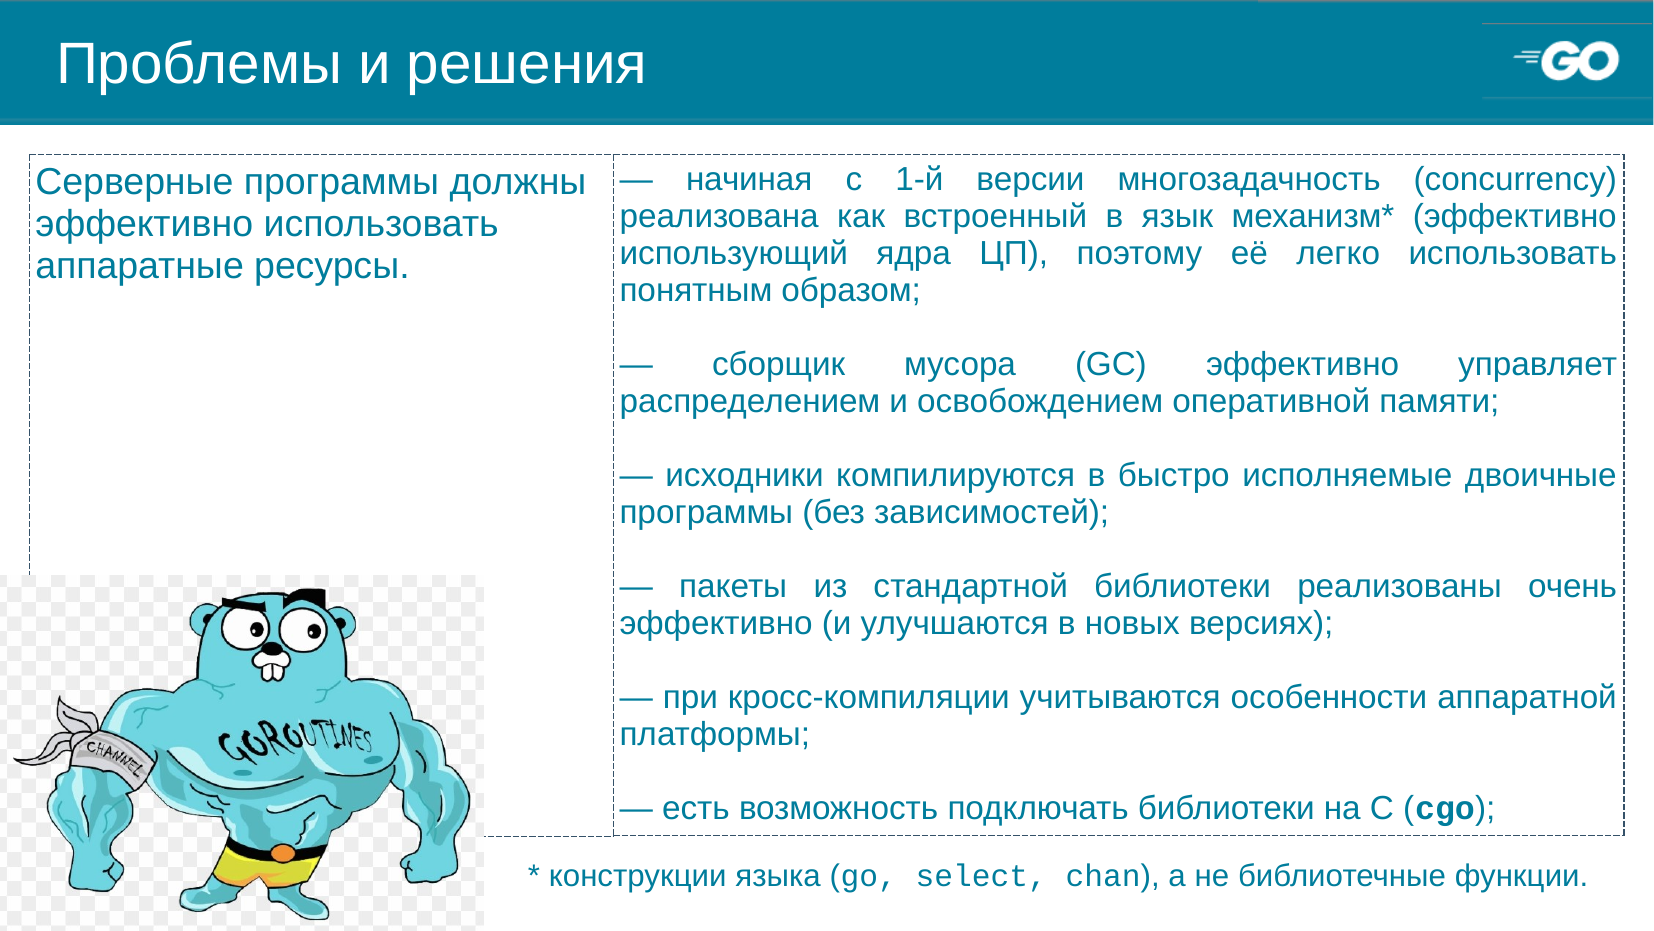

Проблемы и решения
| Серверные программы должны эффективно использовать аппаратные ресурсы. | — начиная с 1-й версии многозадачность (concurrency) реализована как встроенный в язык механизм\* (эффективно использующий ядра ЦП), поэтому её легко использовать понятным образом; — сборщик мусора (GC) эффективно управляет распределением и освобождением оперативной памяти; — исходники компилируются в быстро исполняемые двоичные программы (без зависимостей); — пакеты из стандартной библиотеки реализованы очень эффективно (и улучшаются в новых версиях); — при кросс-компиляции учитываются особенности аппаратной платформы; — есть возможность подключать библиотеки на С (cgo); |
| --- | --- |
* конструкции языка (go, select, chan), а не библиотечные функции.